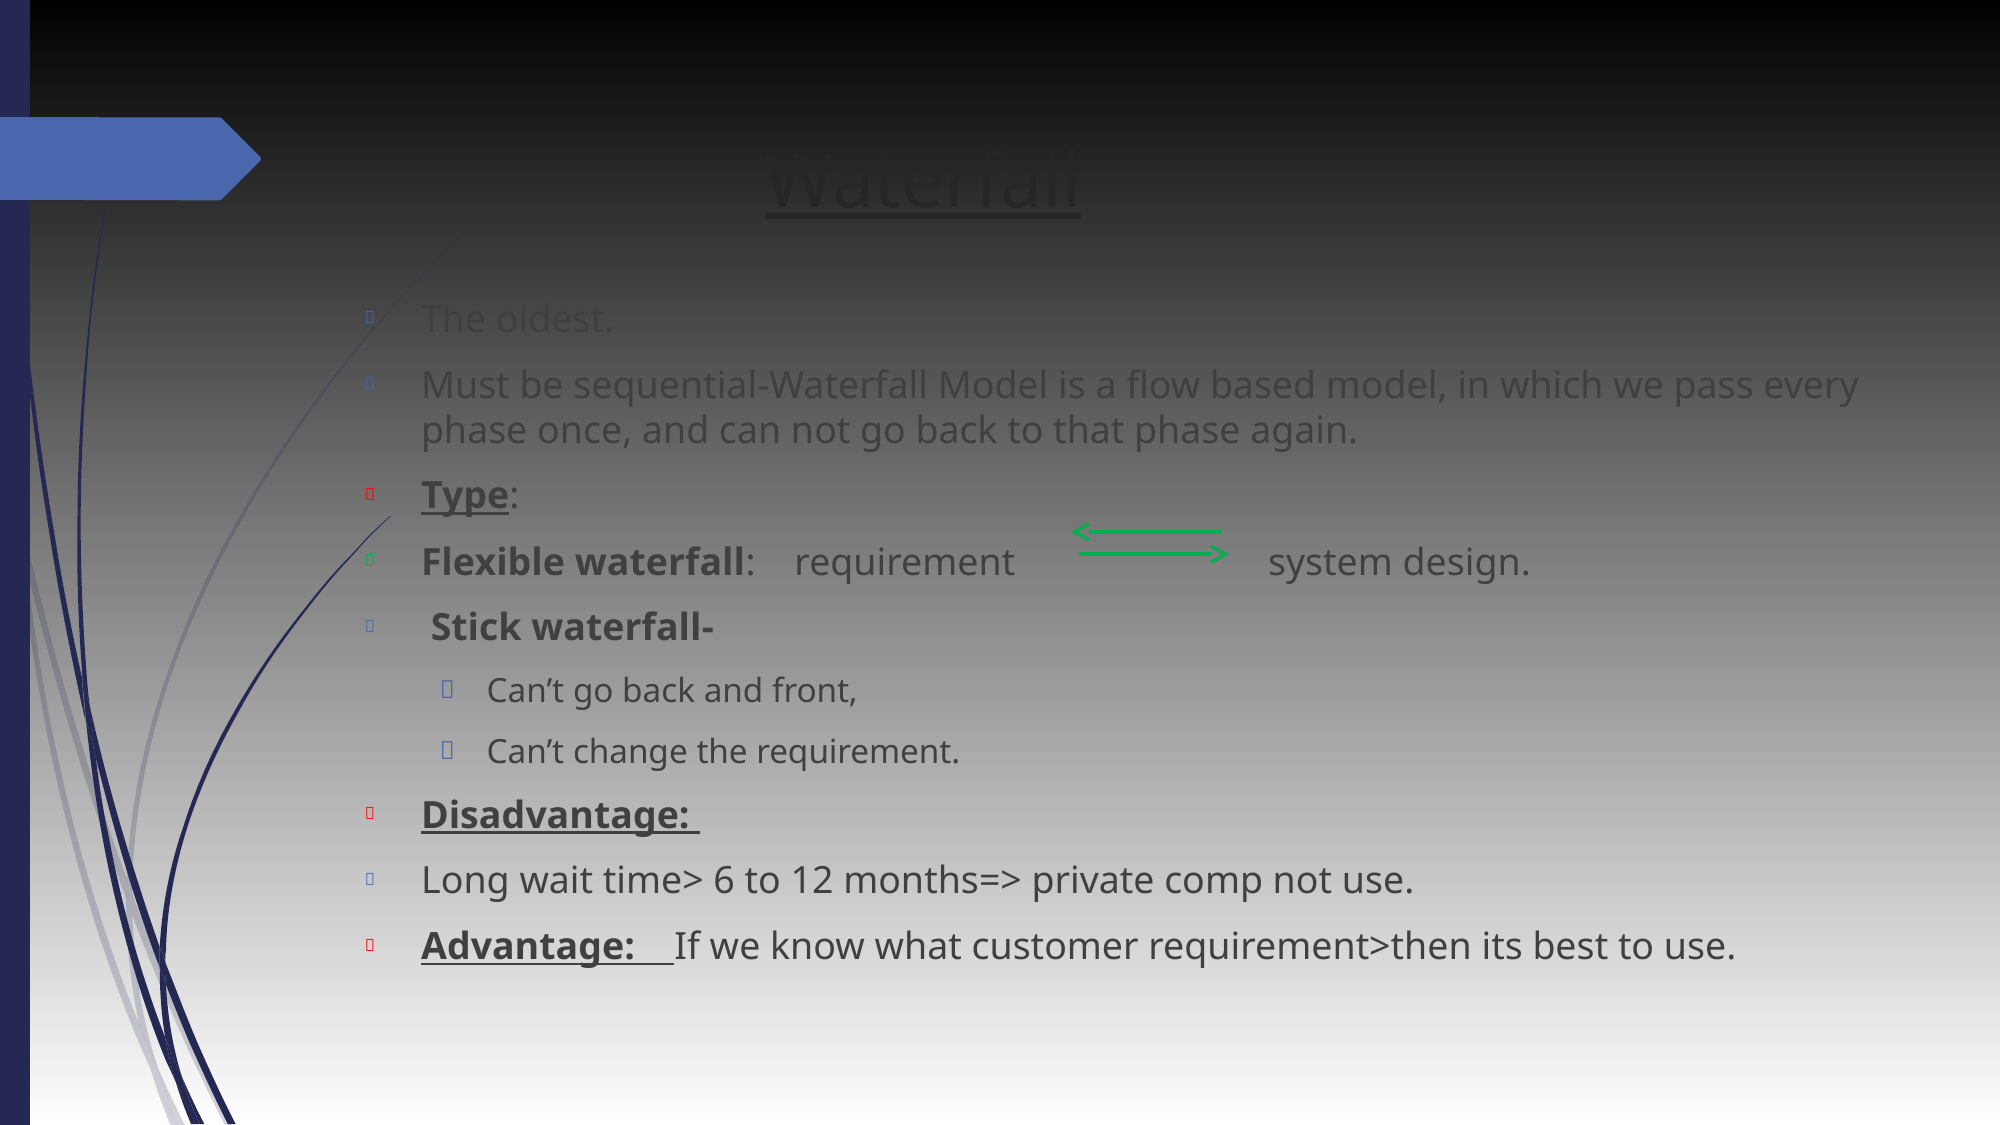

# Waterfall
The oldest.
Must be sequential-Waterfall Model is a flow based model, in which we pass every phase once, and can not go back to that phase again.
Type:
Flexible waterfall: requirement system design.
 Stick waterfall-
Can’t go back and front,
Can’t change the requirement.
Disadvantage:
Long wait time> 6 to 12 months=> private comp not use.
Advantage: If we know what customer requirement>then its best to use.